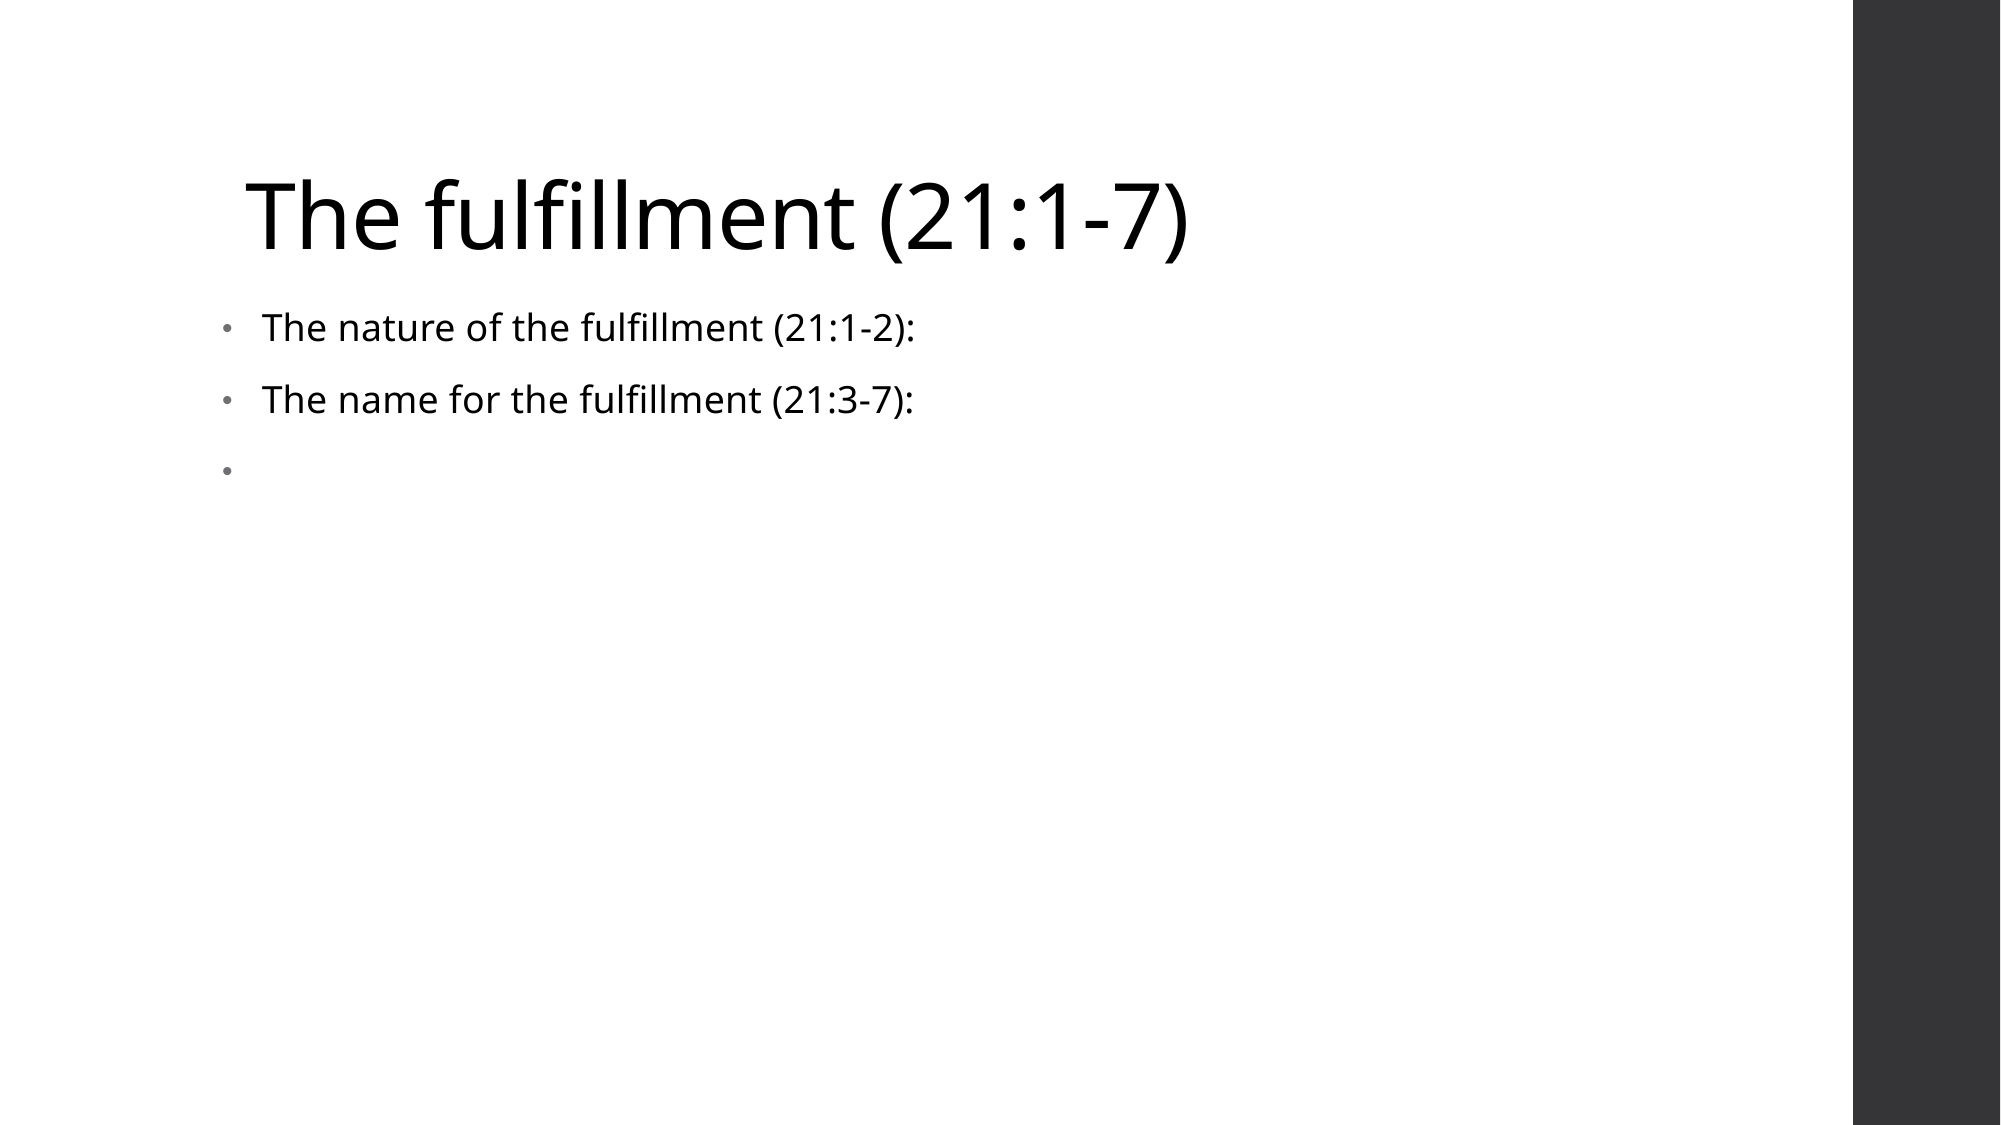

# The fulfillment (21:1-7)
 The nature of the fulfillment (21:1-2):
 The name for the fulfillment (21:3-7):